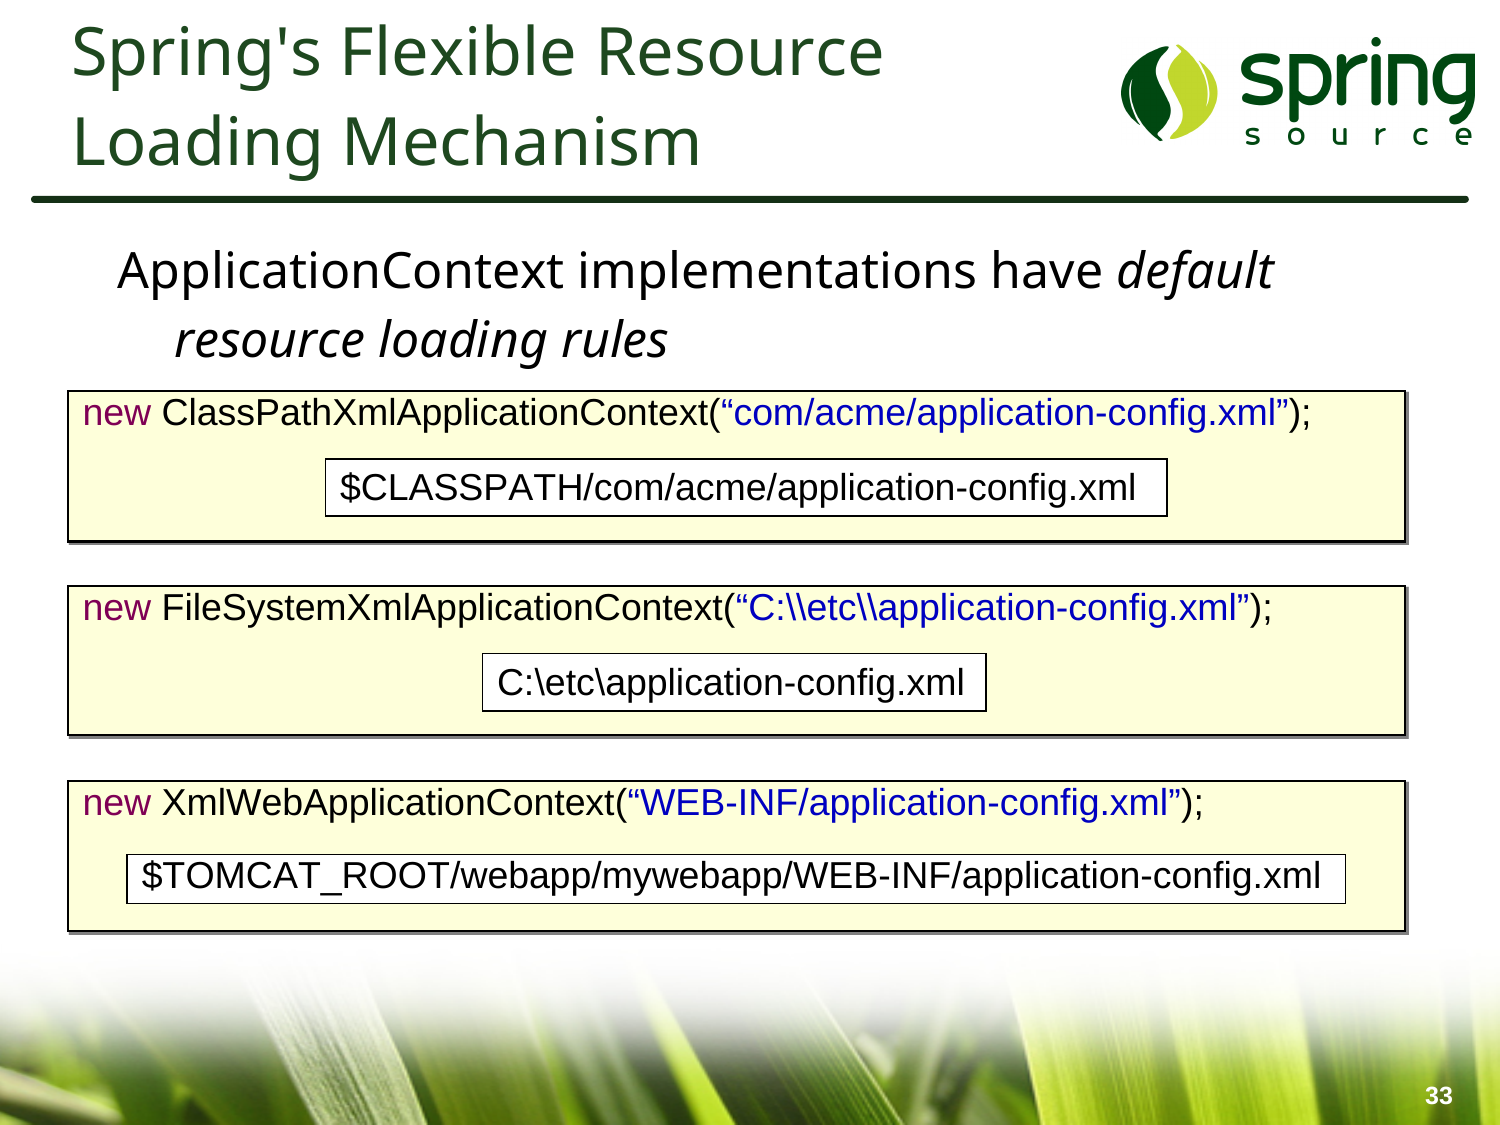

# Spring's Flexible Resource Loading Mechanism
ApplicationContext implementations have default resource loading rules
new ClassPathXmlApplicationContext(“com/acme/application-config.xml”);
$CLASSPATH/com/acme/application-config.xml
new FileSystemXmlApplicationContext(“C:\\etc\\application-config.xml”);
C:\etc\application-config.xml
new XmlWebApplicationContext(“WEB-INF/application-config.xml”);
$TOMCAT_ROOT/webapp/mywebapp/WEB-INF/application-config.xml